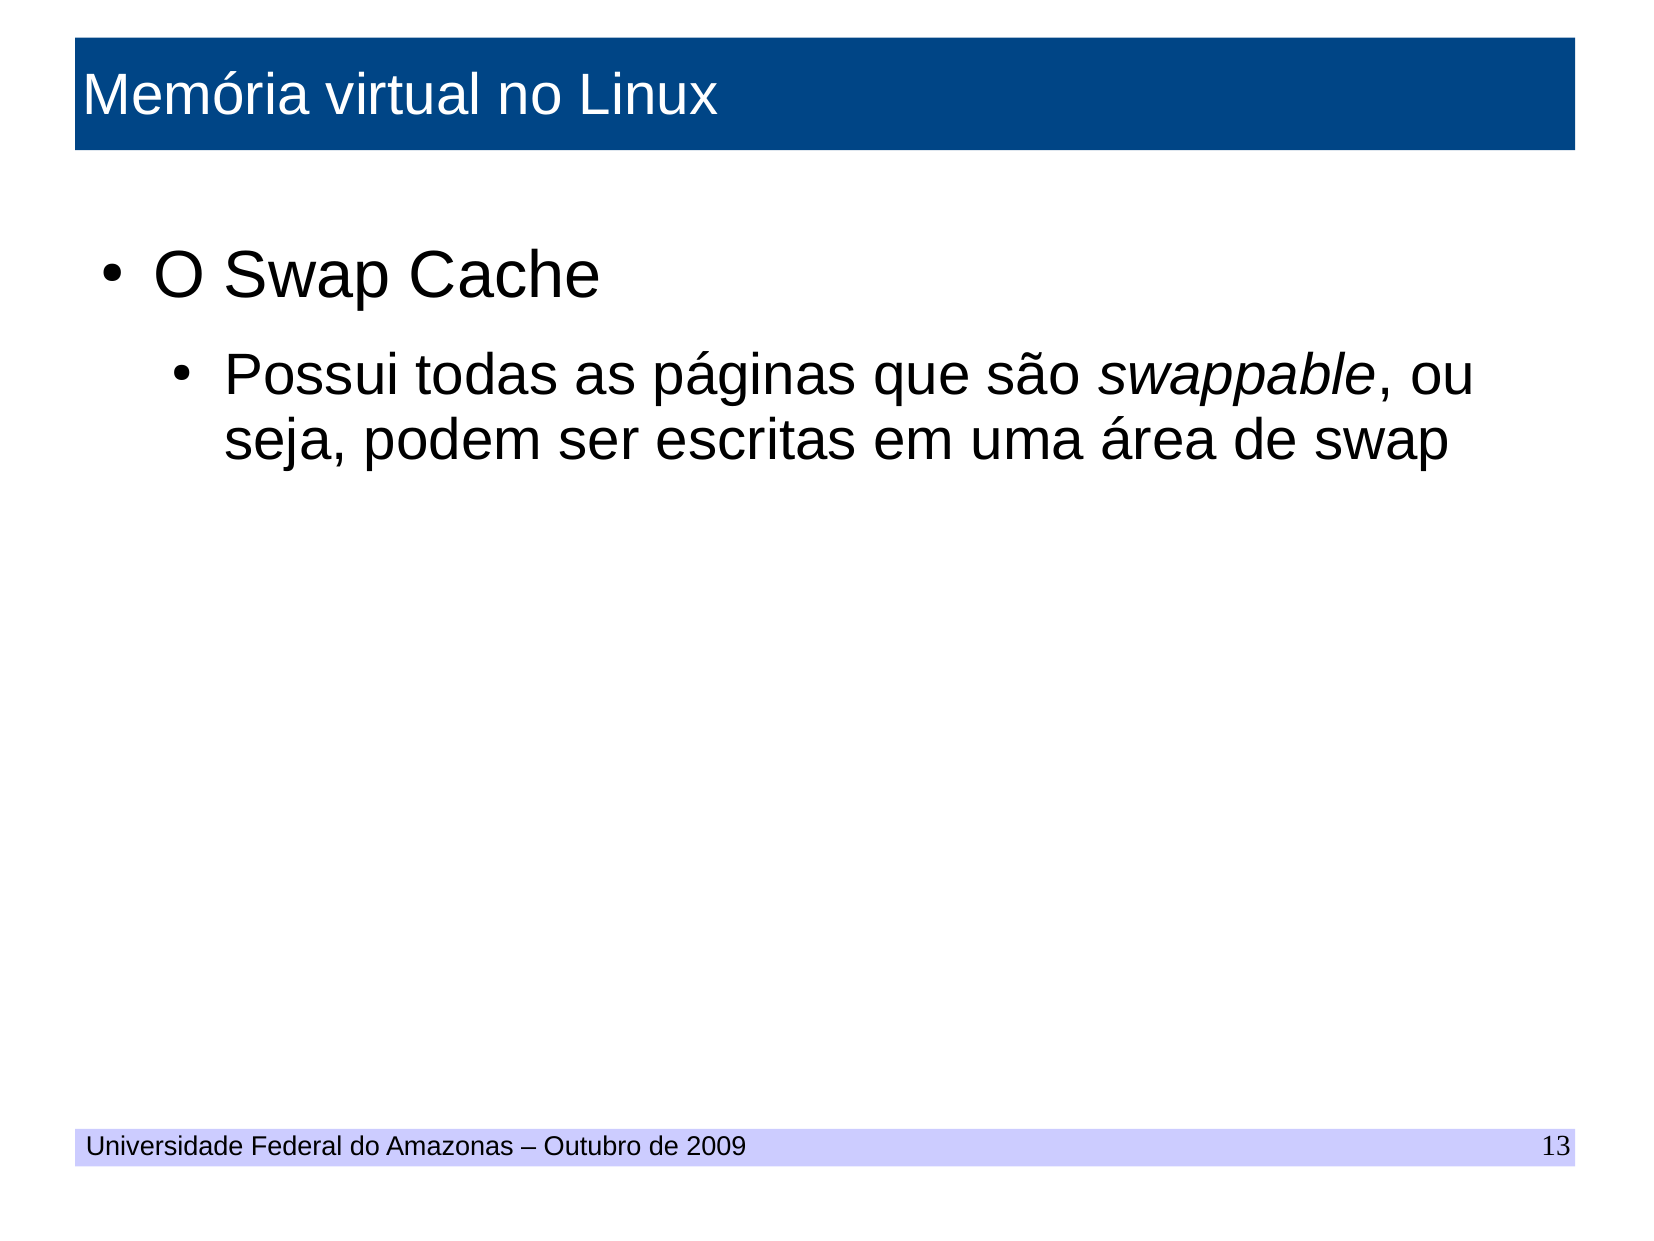

# Memória virtual no Linux
O Swap Cache
Possui todas as páginas que são swappable, ou seja, podem ser escritas em uma área de swap
13